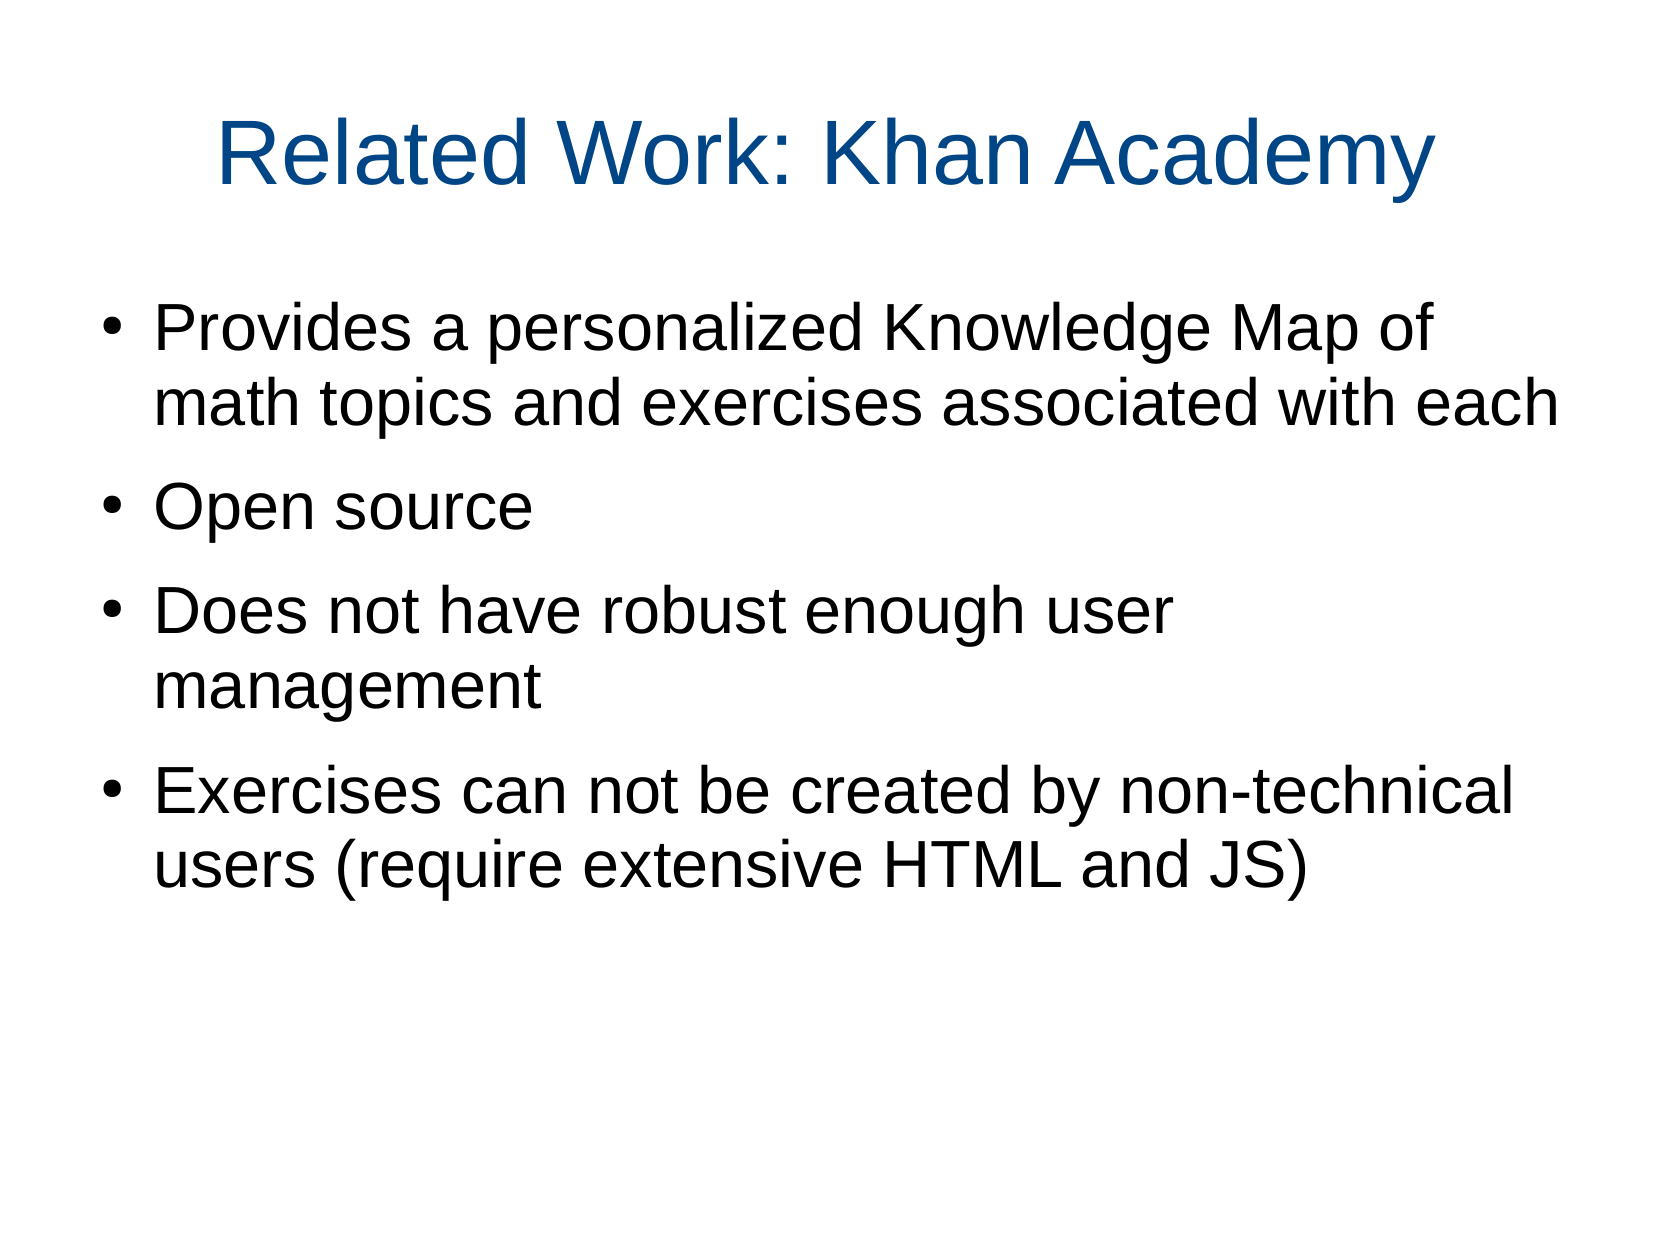

# Related Work: Khan Academy
Provides a personalized Knowledge Map of math topics and exercises associated with each
Open source
Does not have robust enough user management
Exercises can not be created by non-technical users (require extensive HTML and JS)